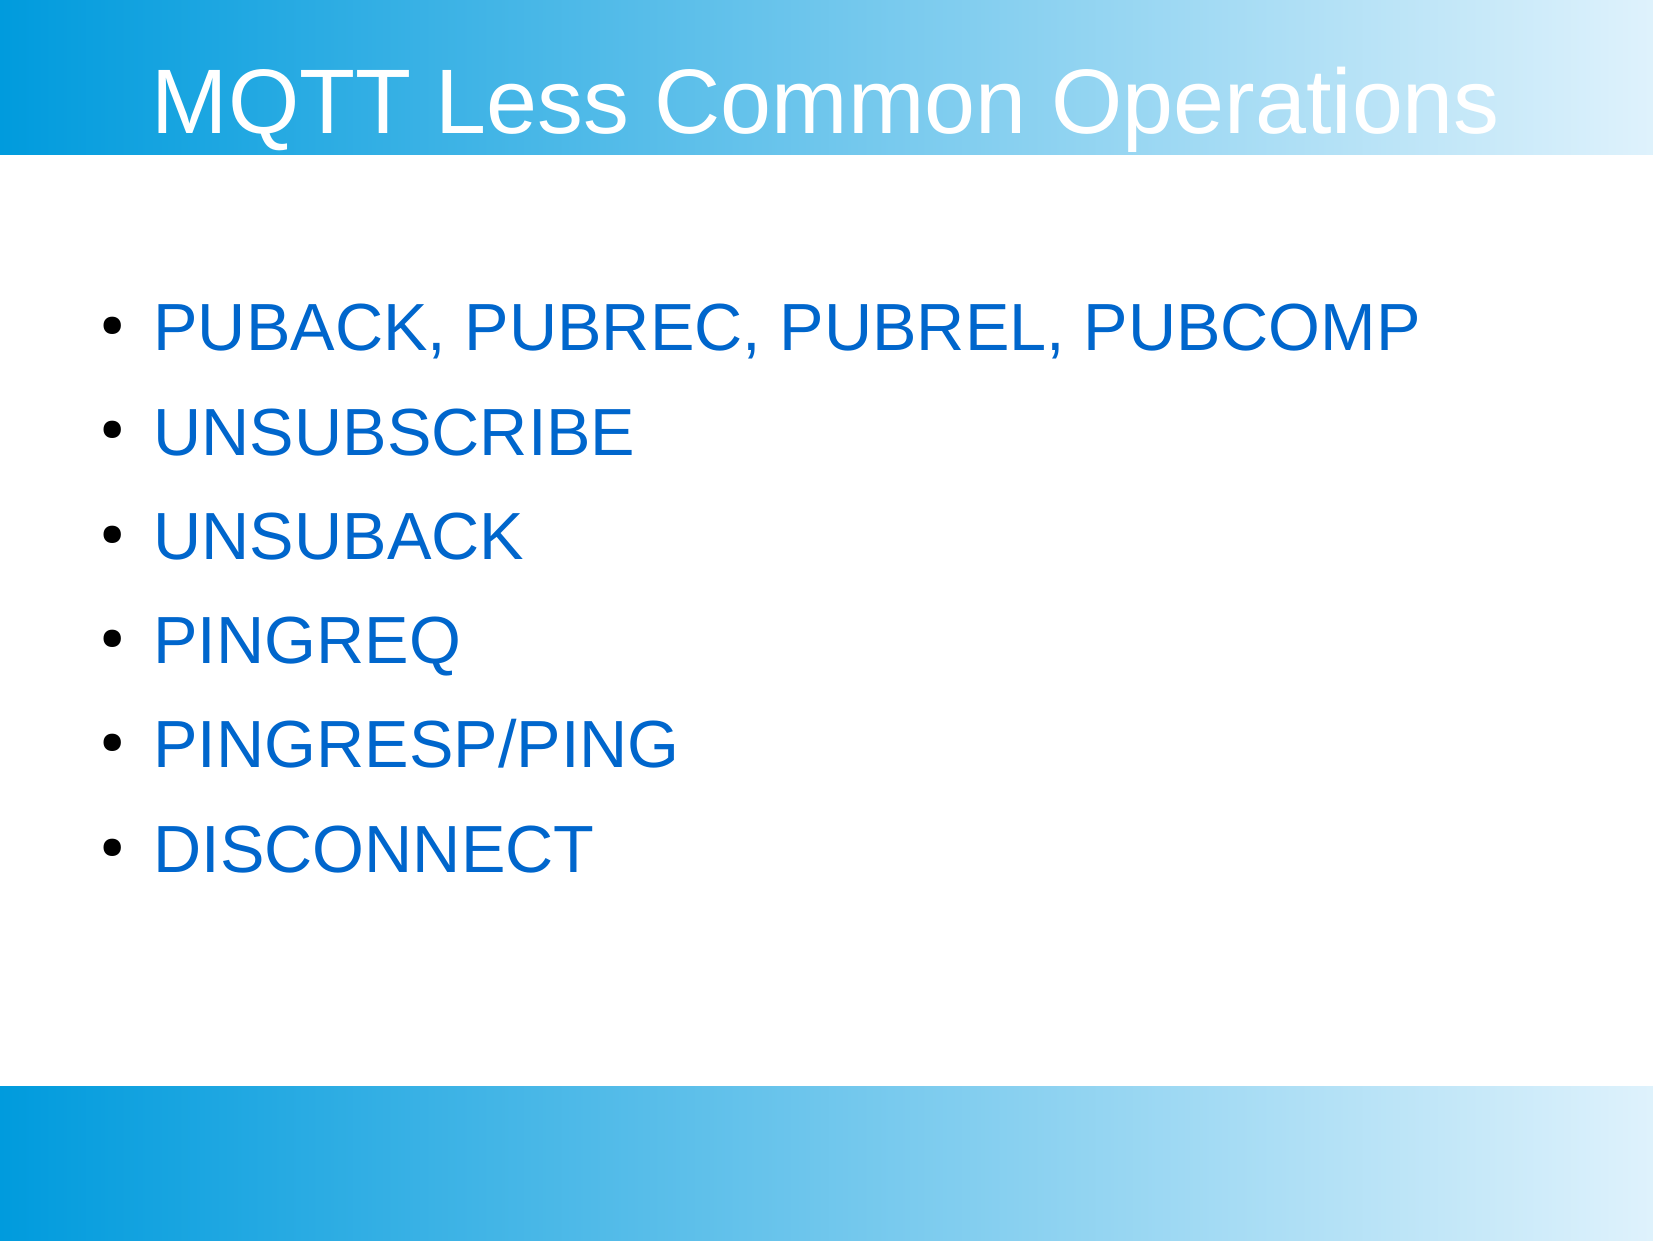

# MQTT Less Common Operations
PUBACK, PUBREC, PUBREL, PUBCOMP
UNSUBSCRIBE
UNSUBACK
PINGREQ
PINGRESP/PING
DISCONNECT